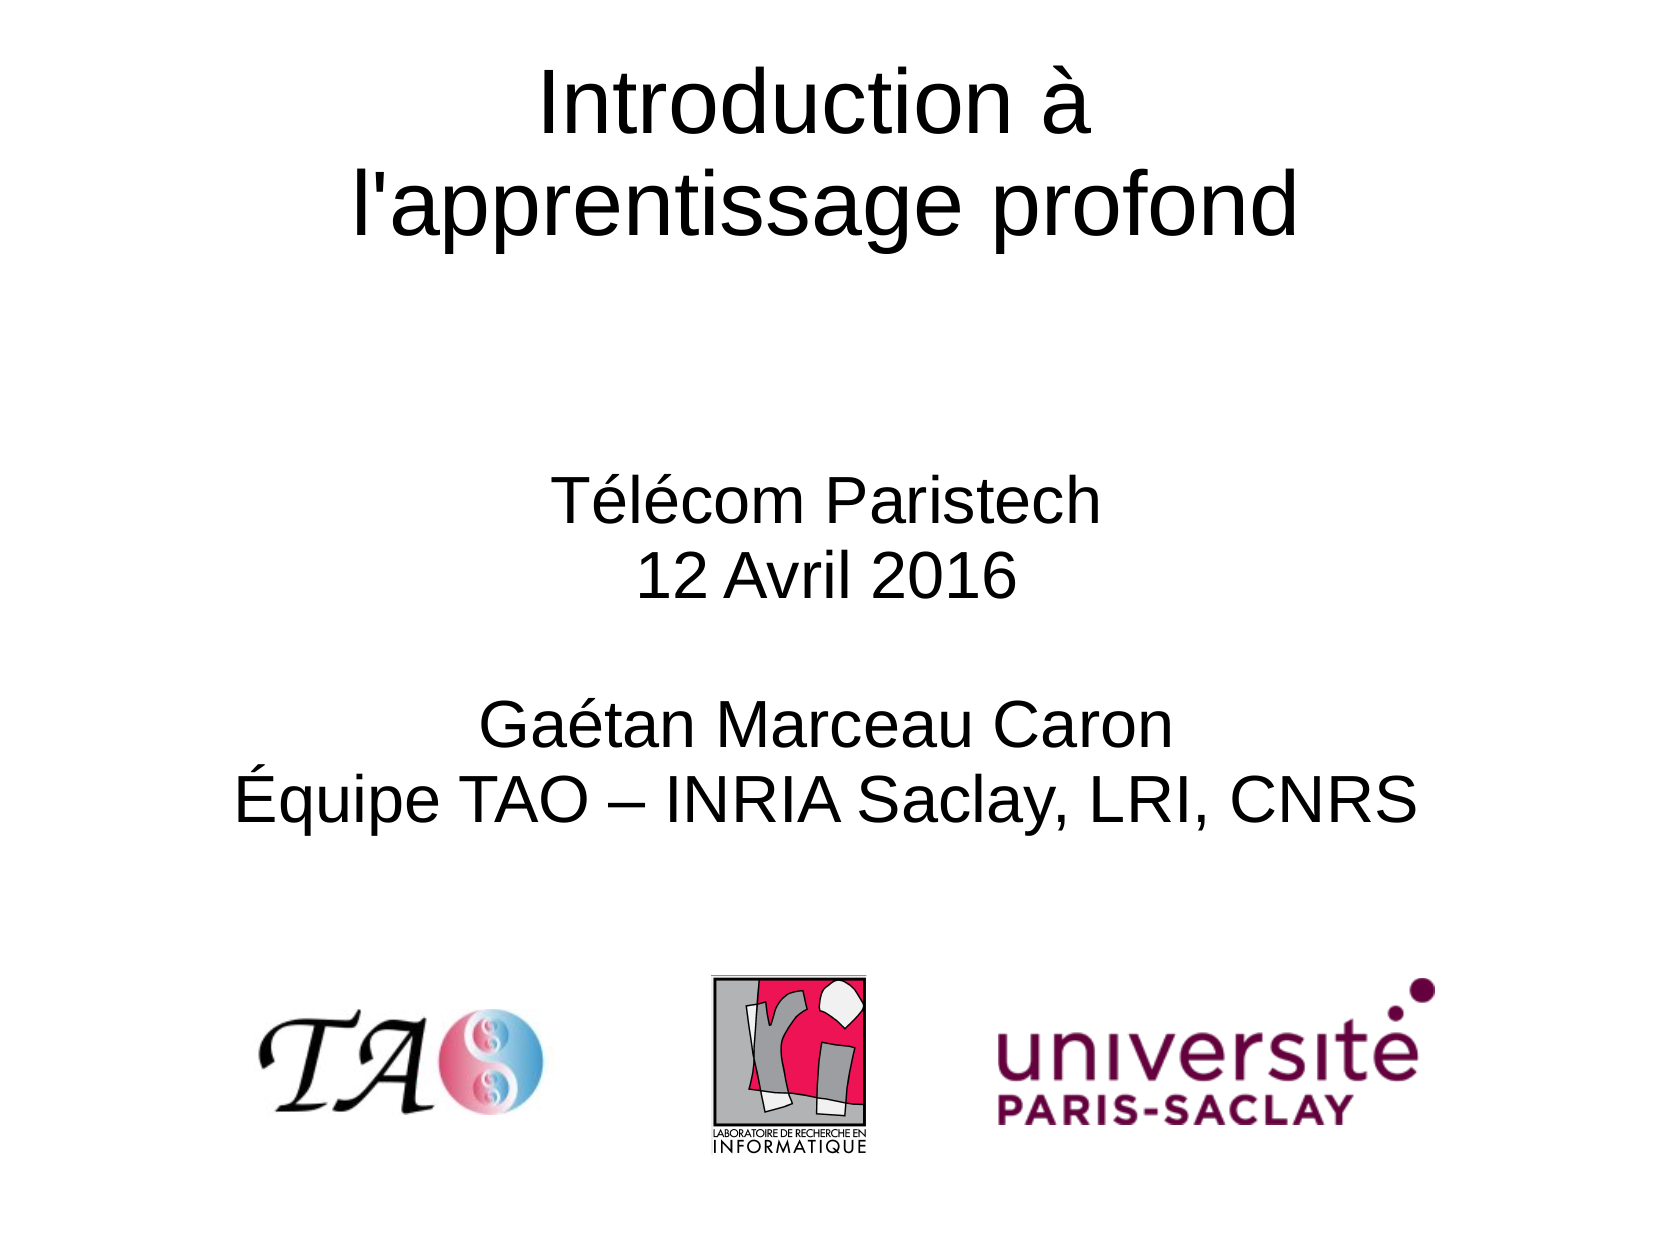

# Introduction à l'apprentissage profond
Télécom Paristech
12 Avril 2016
Gaétan Marceau Caron
Équipe TAO – INRIA Saclay, LRI, CNRS